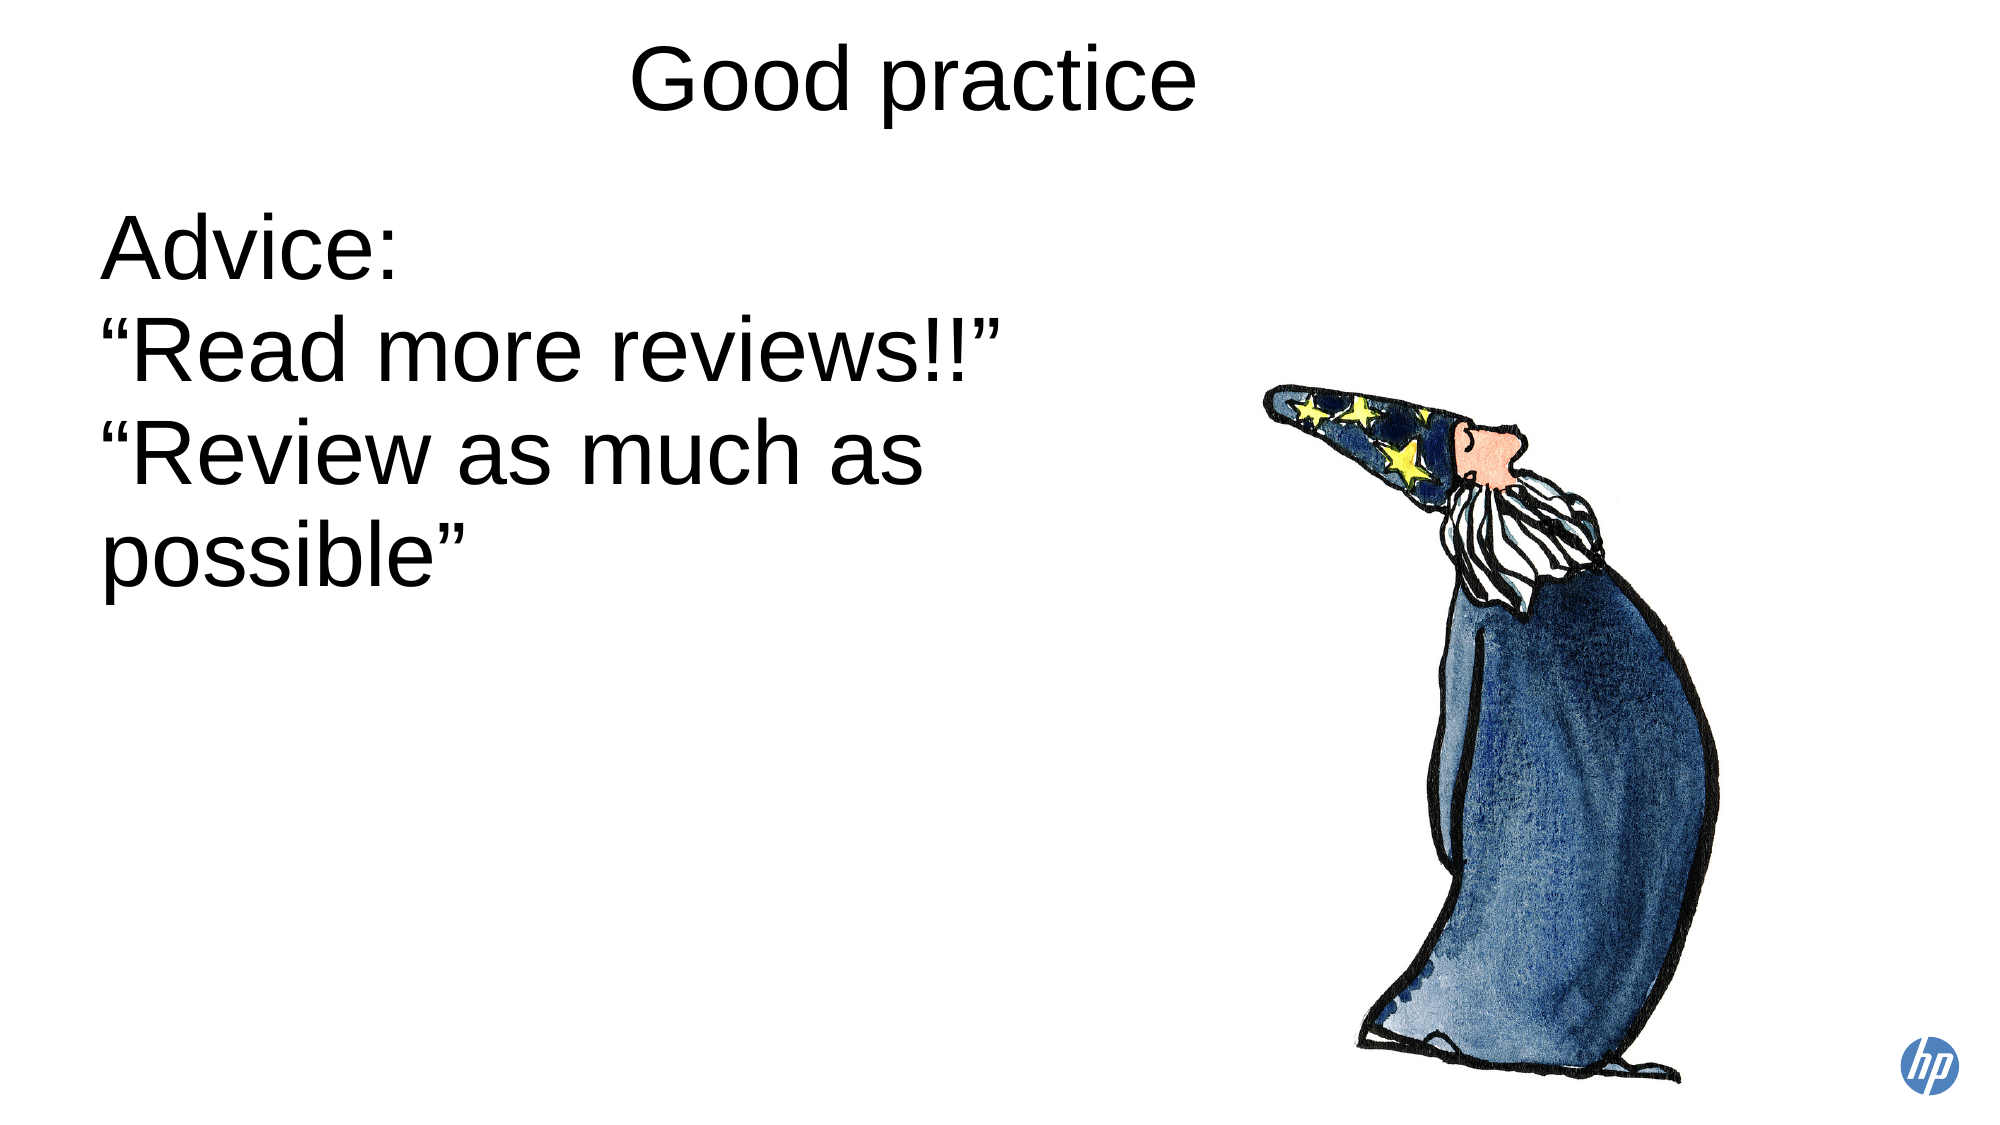

Good practice
Advice:
“Read more reviews!!”
“Review as much as possible”